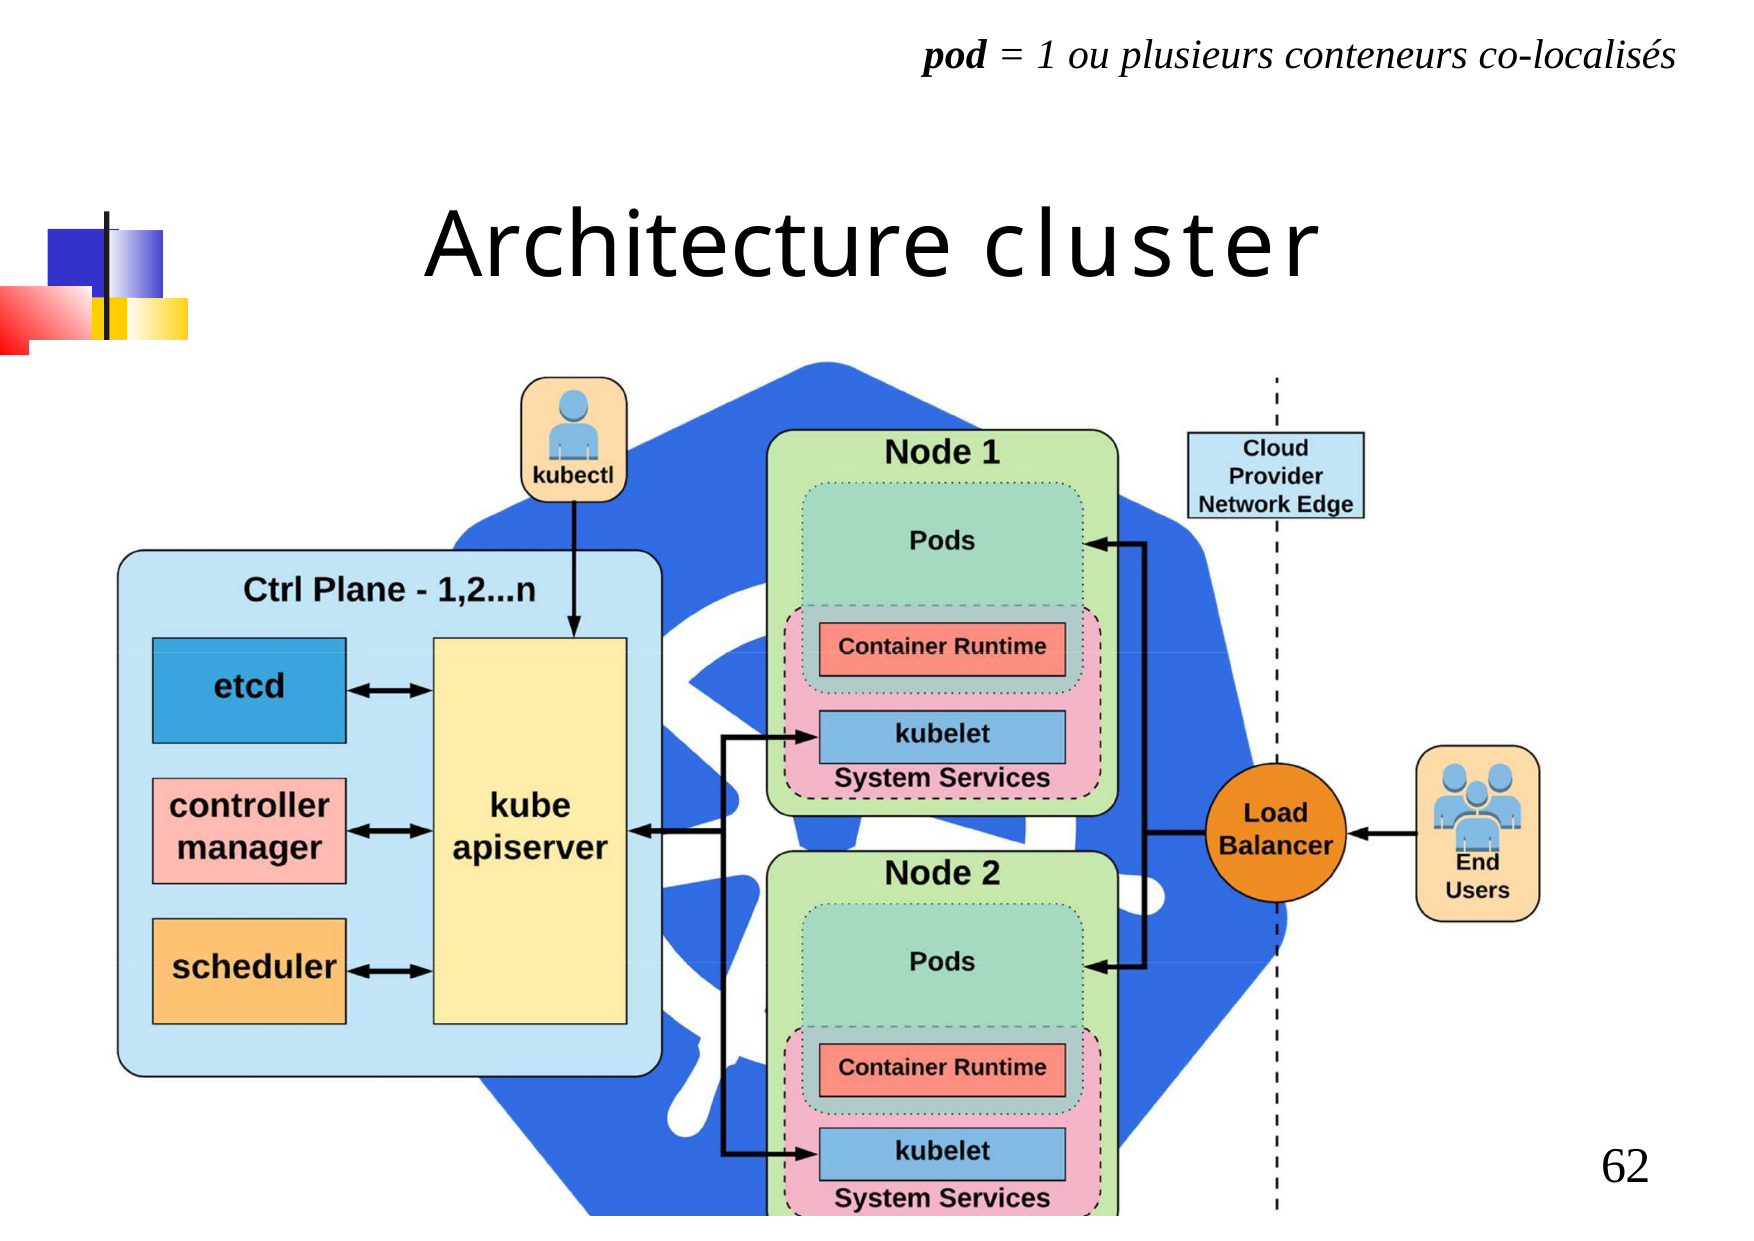

pod = 1 ou plusieurs conteneurs co-localisés
Architecture cluster
62
3